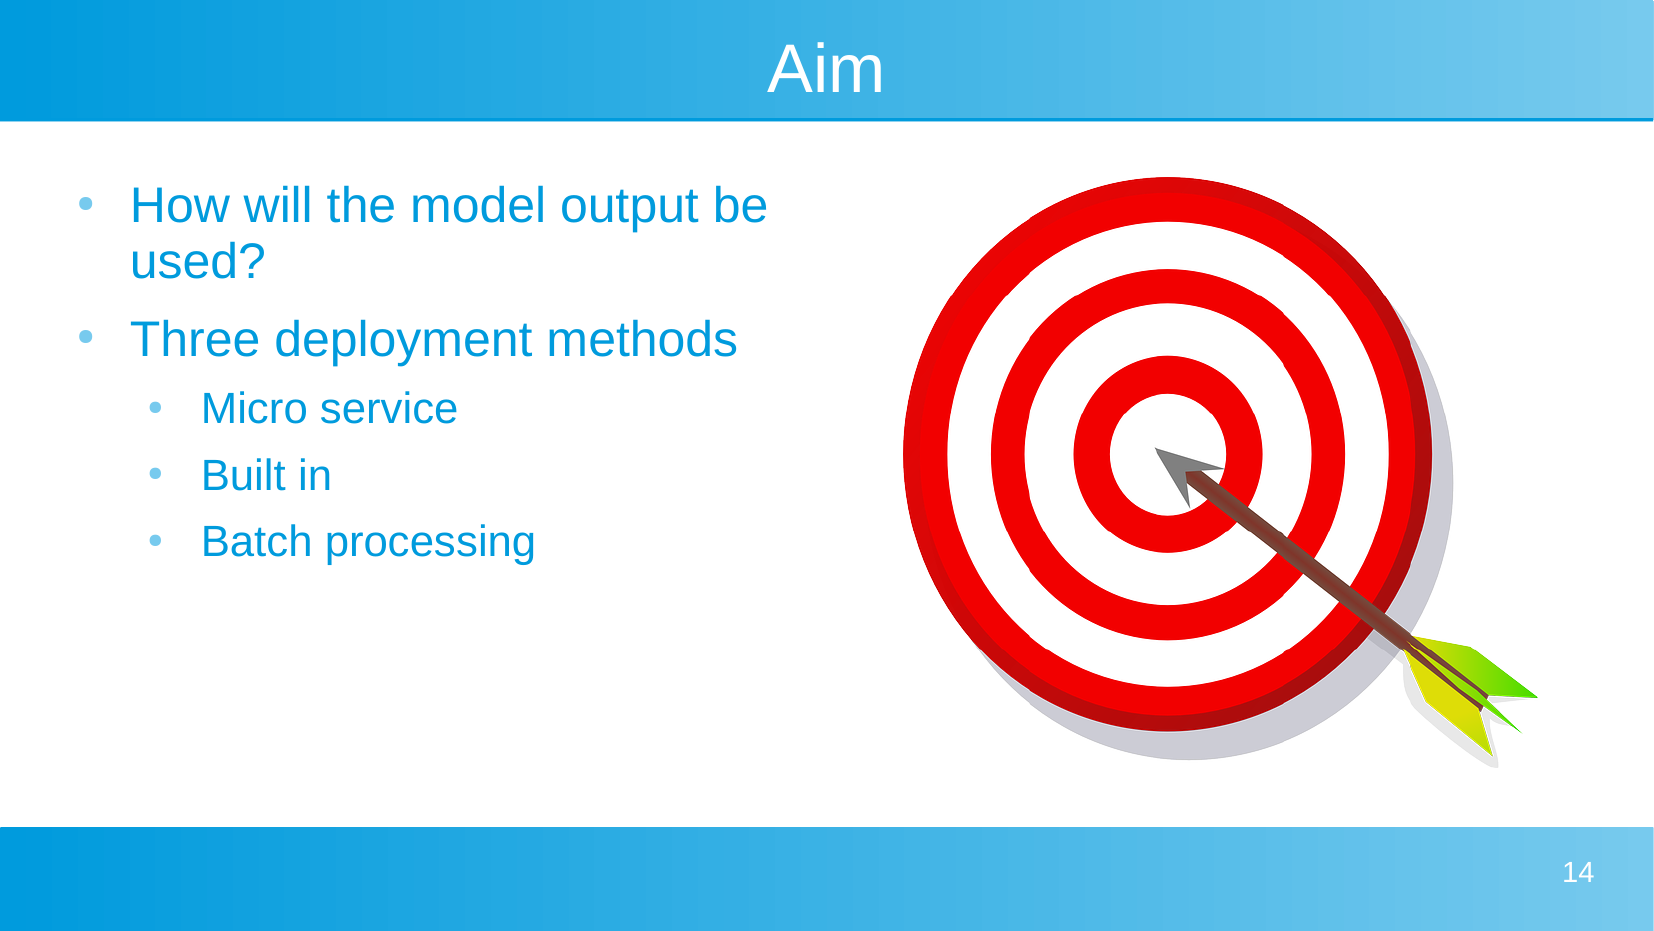

# Aim
How will the model output be used?
Three deployment methods
Micro service
Built in
Batch processing
14